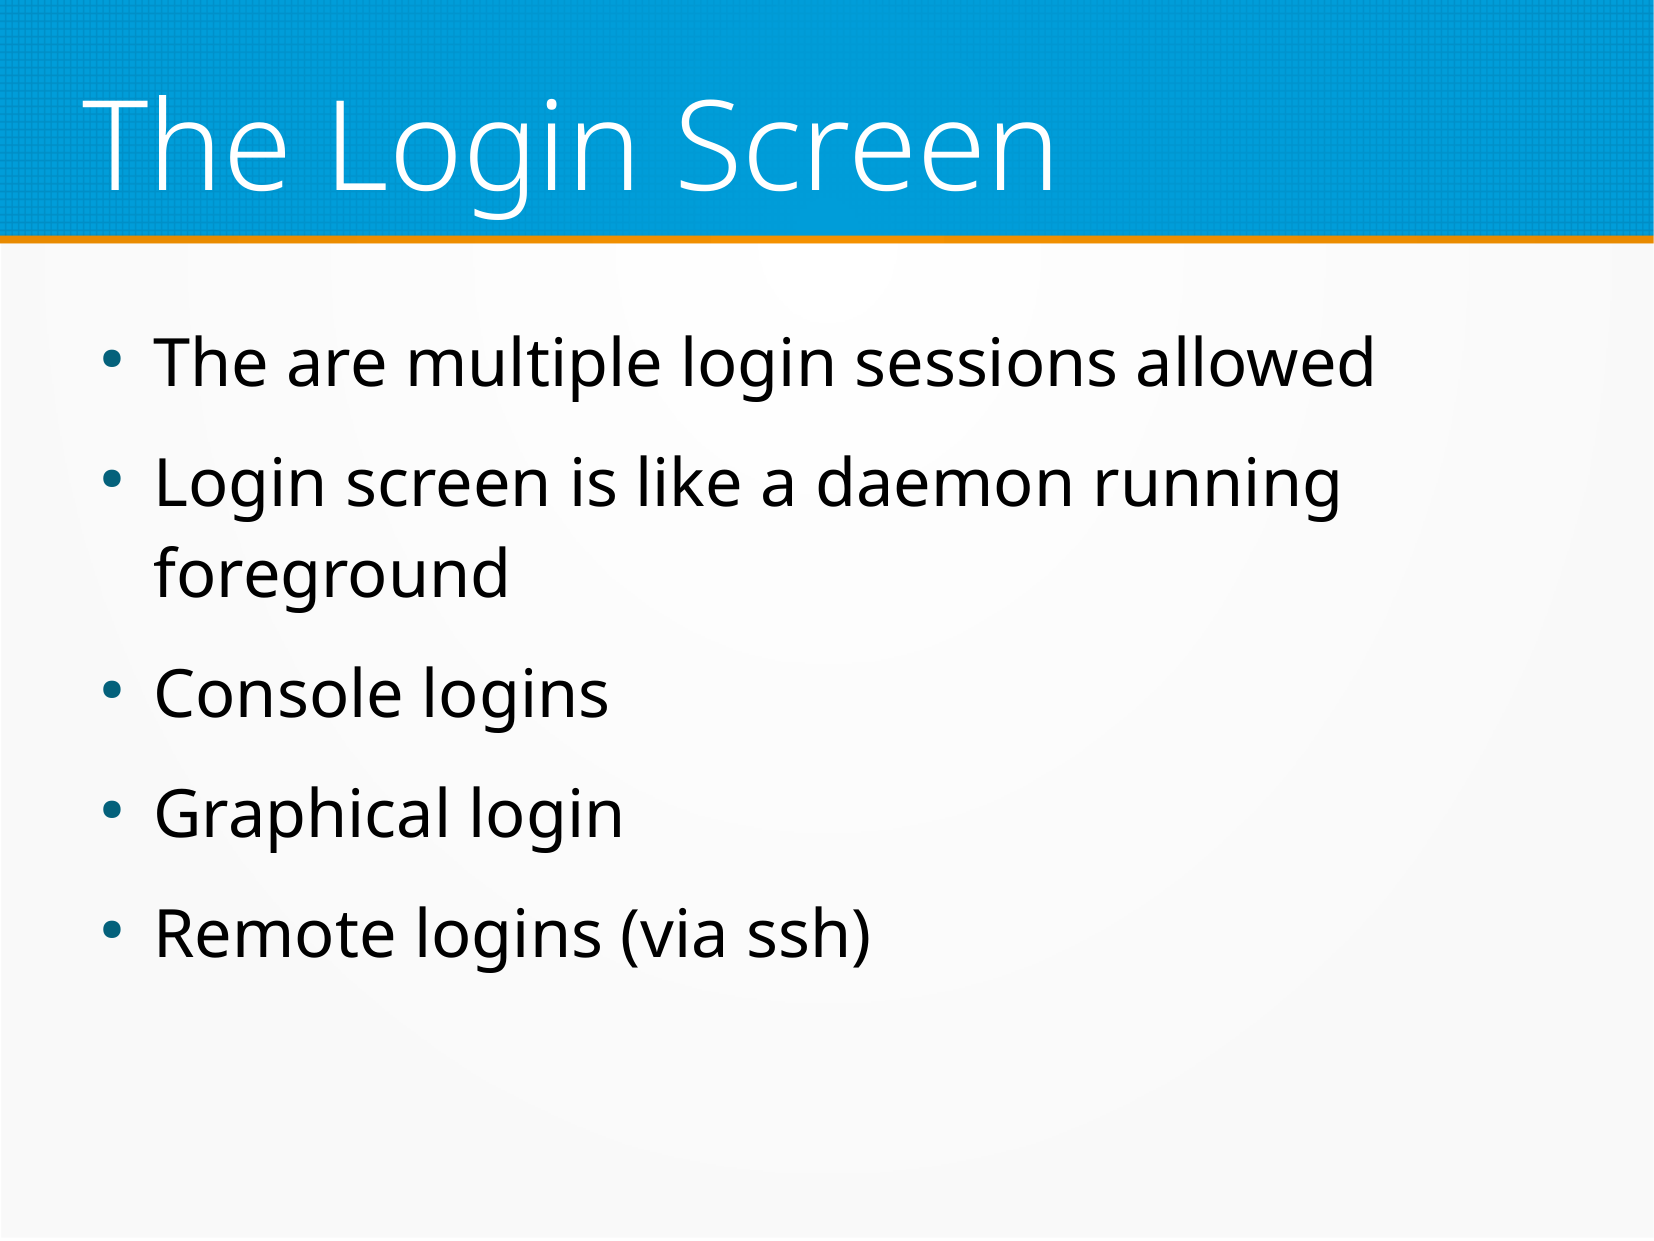

# The Login Screen
The are multiple login sessions allowed
Login screen is like a daemon running foreground
Console logins
Graphical login
Remote logins (via ssh)